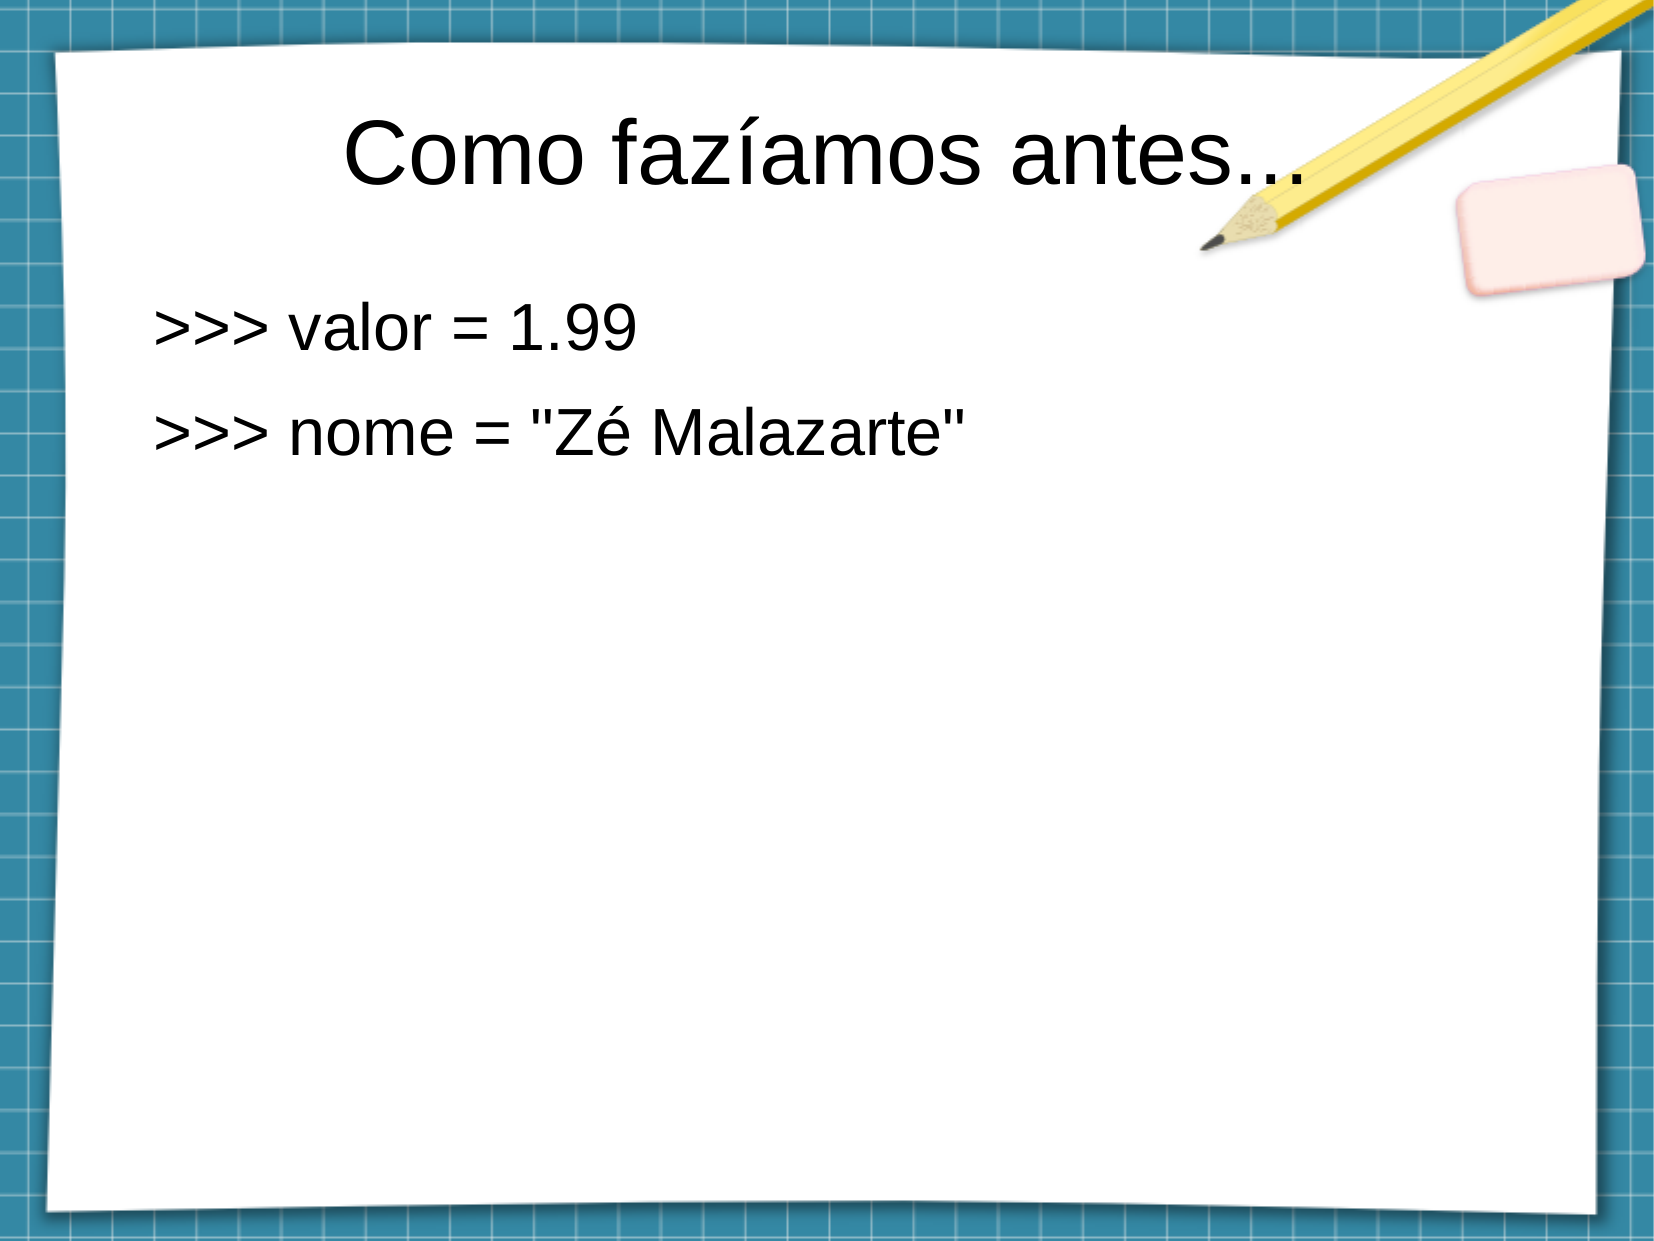

# Como fazíamos antes...
>>> valor = 1.99
>>> nome = "Zé Malazarte"